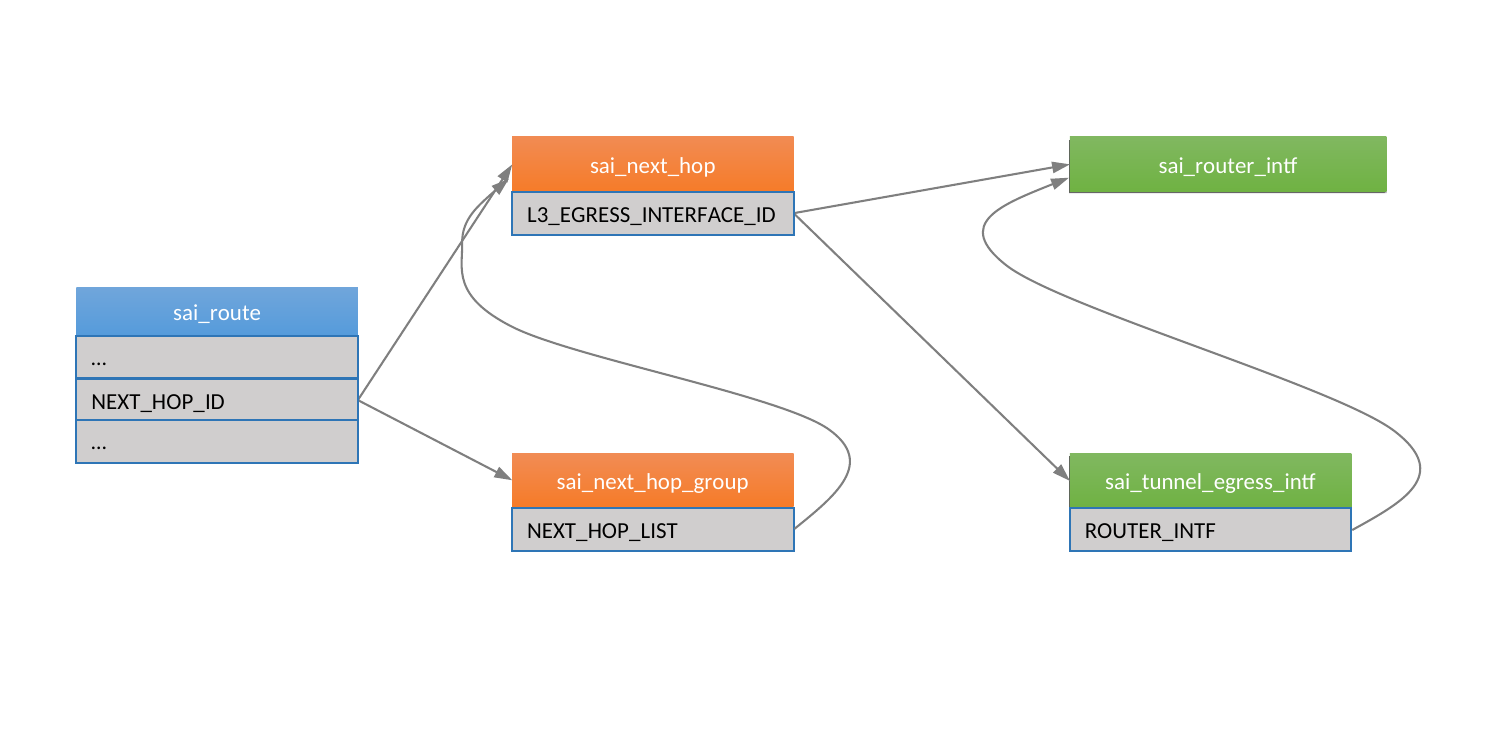

sai_next_hop
sai_router_intf
L3_EGRESS_INTERFACE_ID
sai_route
…
NEXT_HOP_ID
…
sai_next_hop_group
sai_tunnel_egress_intf
NEXT_HOP_LIST
ROUTER_INTF